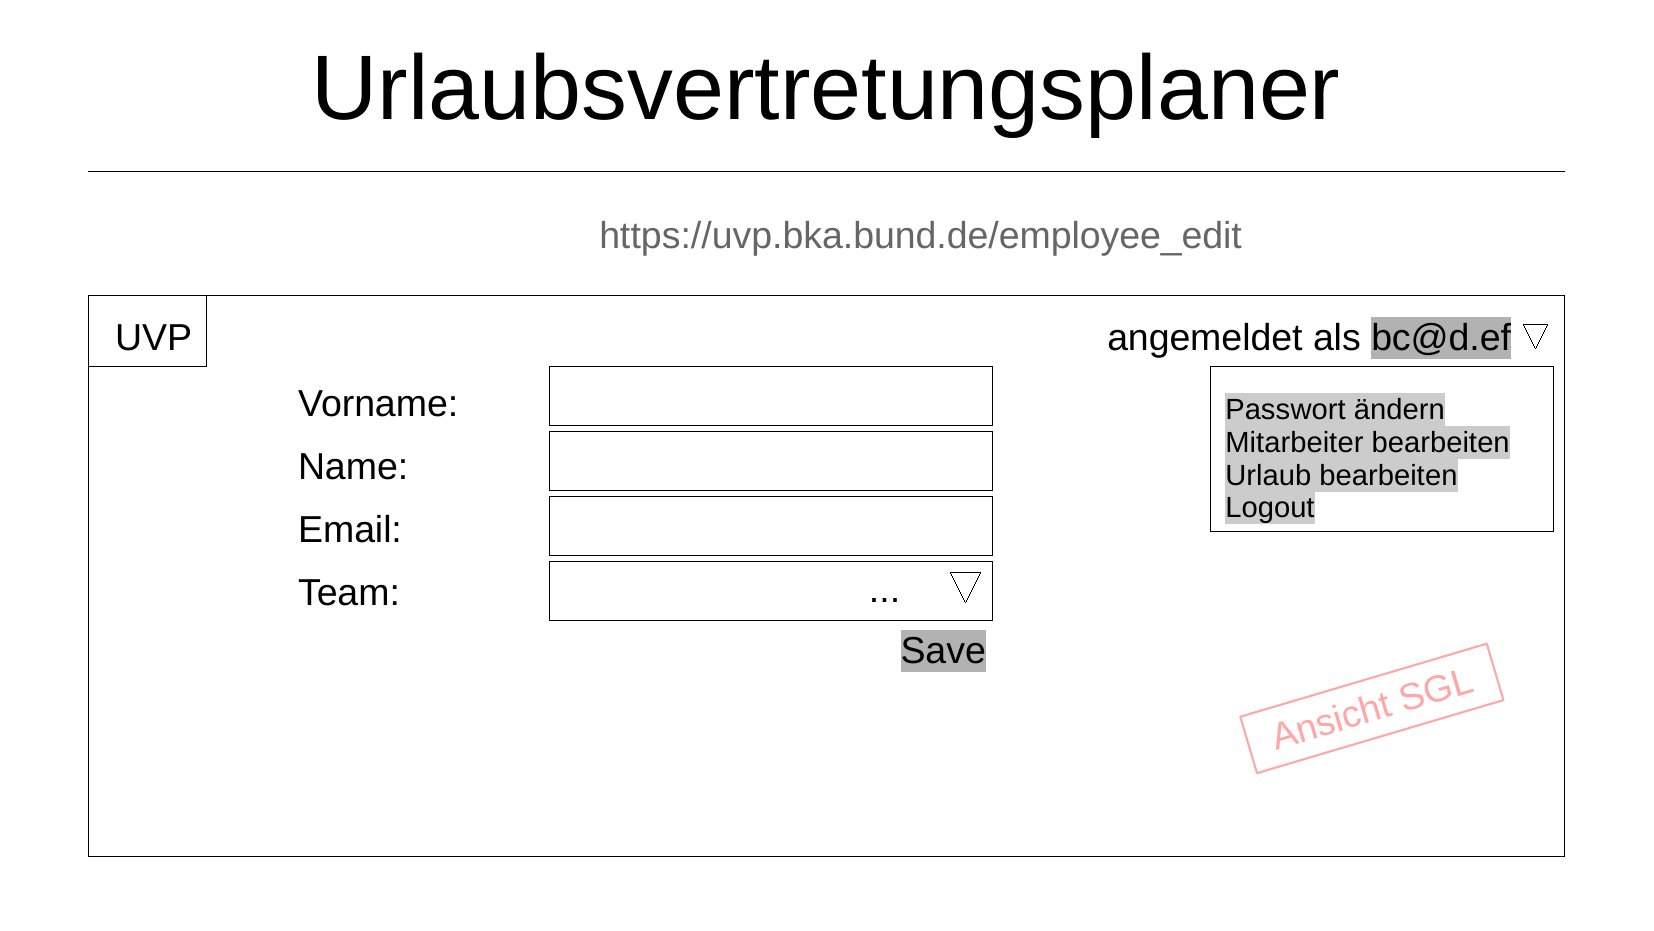

# Urlaubsvertretungsplaner
https://uvp.bka.bund.de/employee_edit
UVP
angemeldet als bc@d.ef
Vorname:
Name:
Email:
Team:
Passwort ändern
Mitarbeiter bearbeiten
Urlaub bearbeiten
Logout
...
Save
Ansicht SGL